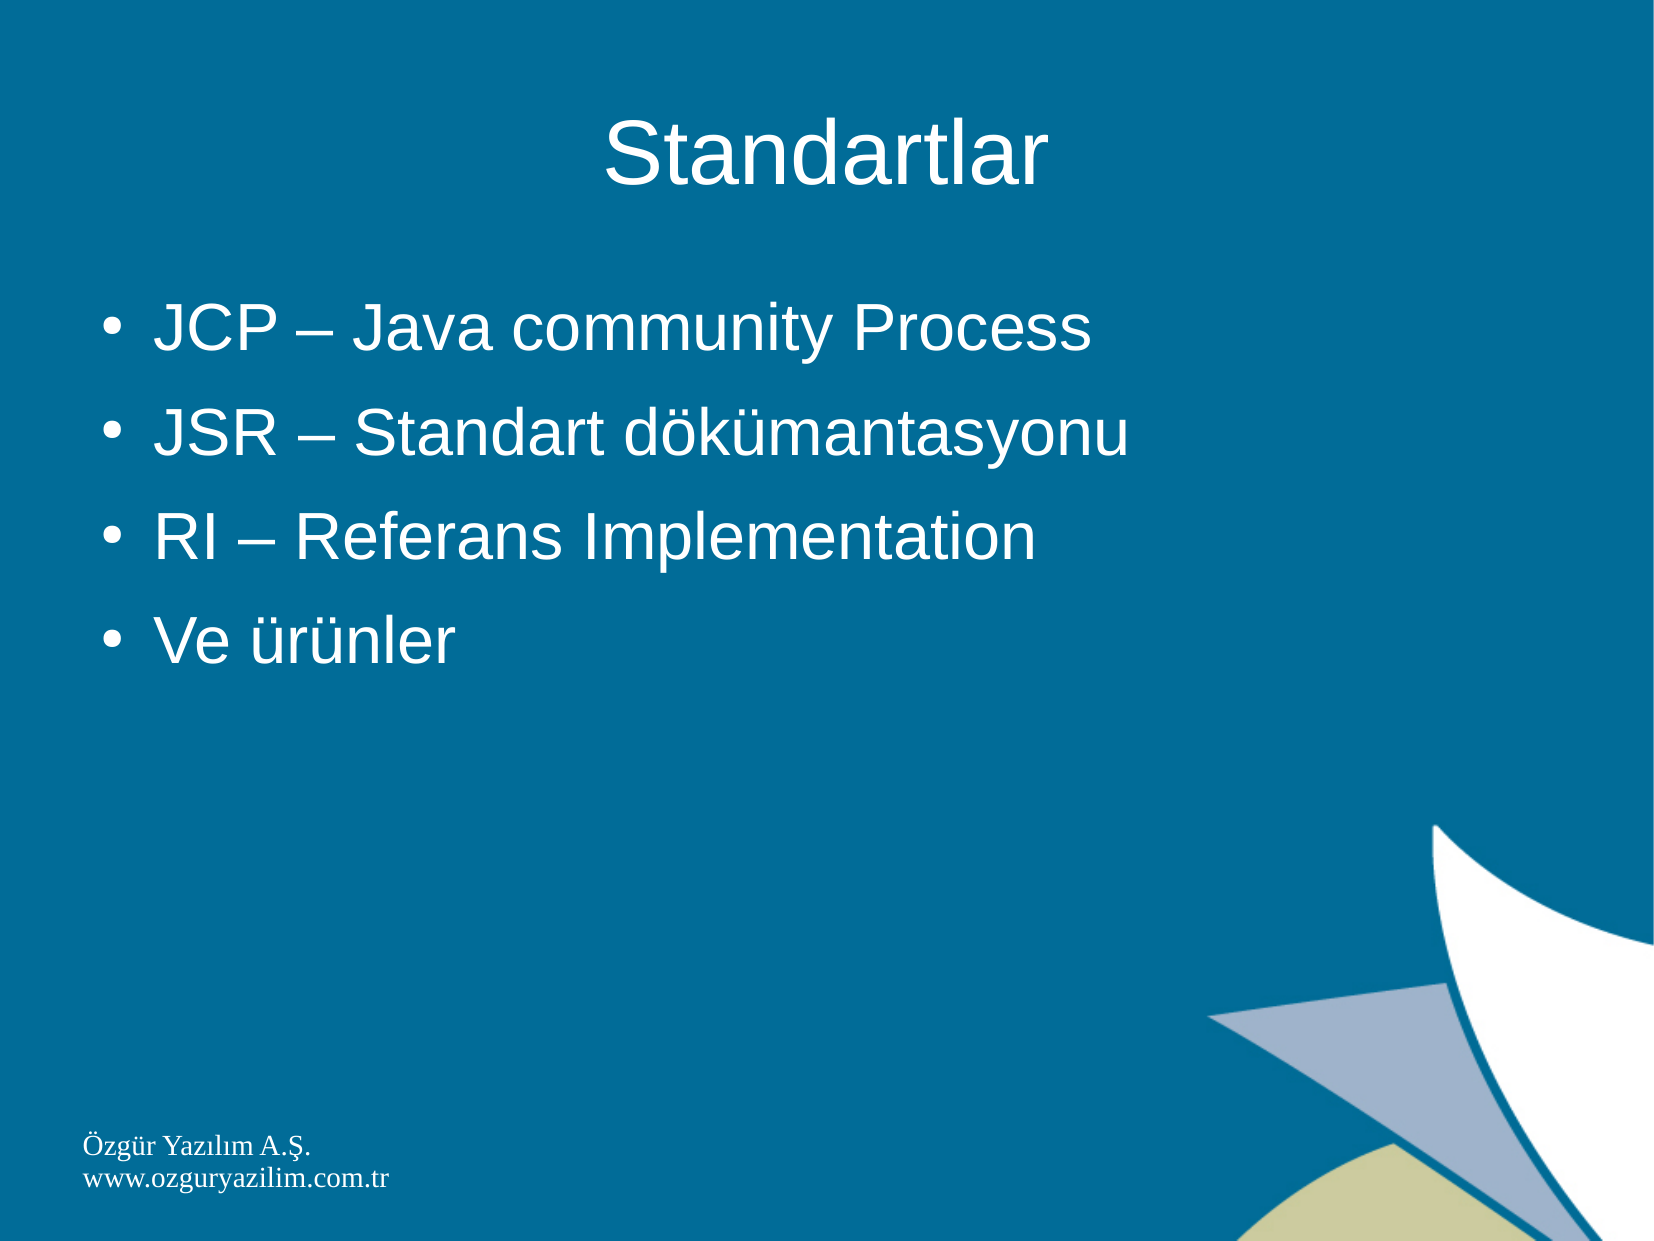

# Standartlar
JCP – Java community Process
JSR – Standart dökümantasyonu
RI – Referans Implementation
Ve ürünler